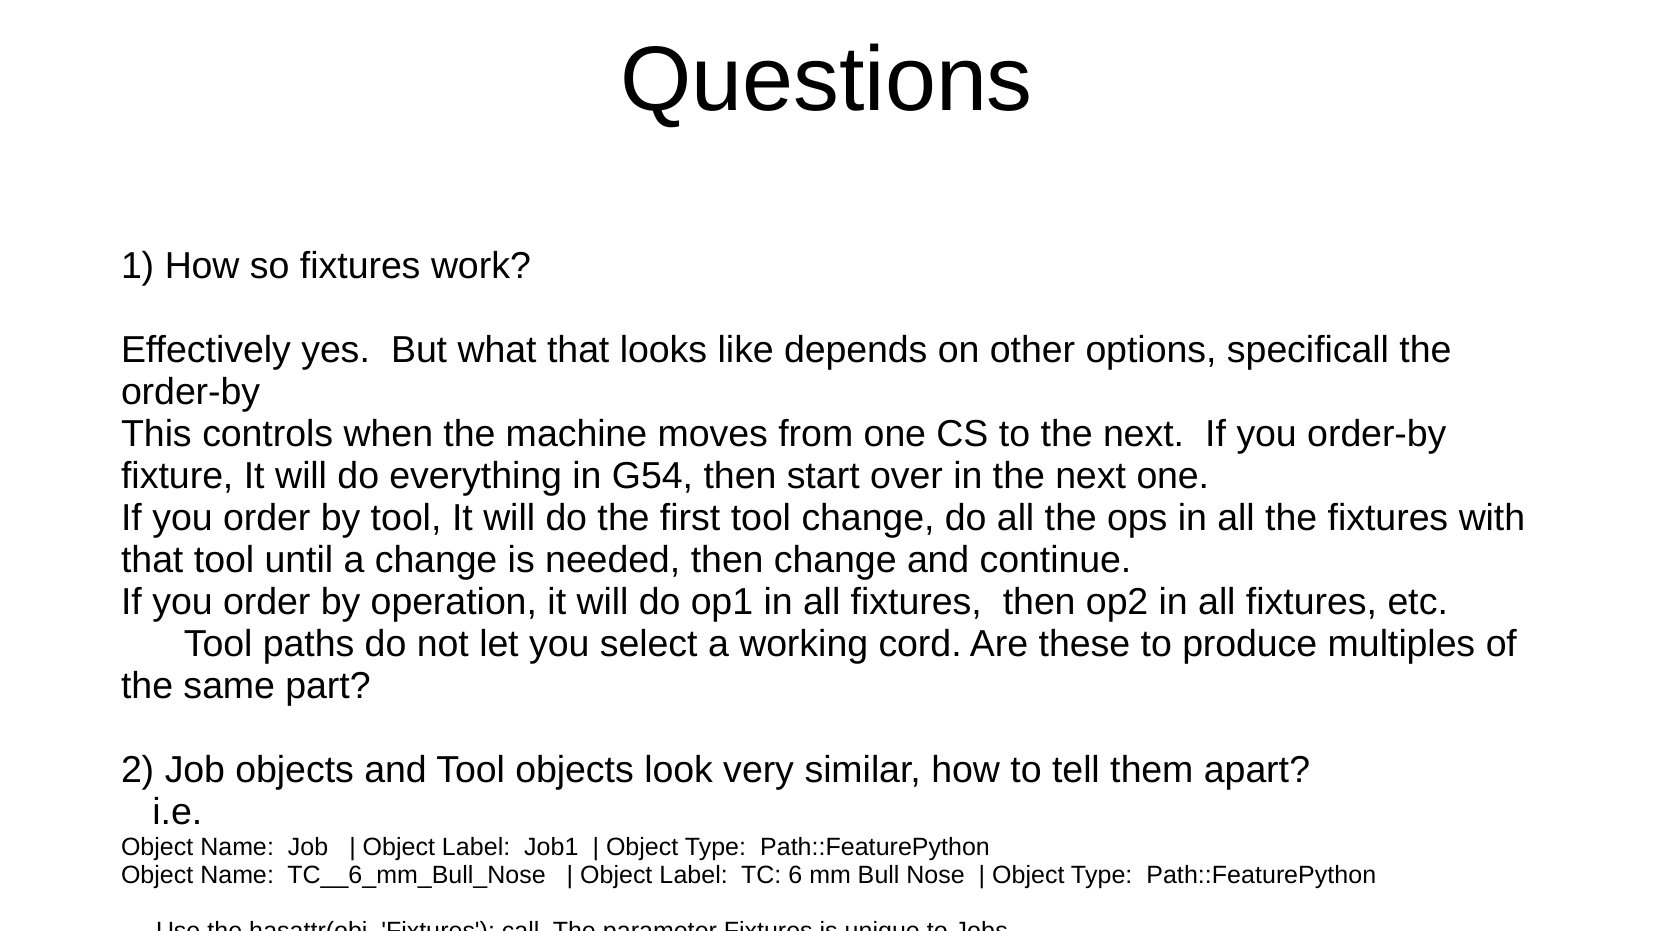

# Questions
1) How so fixtures work?
Effectively yes. But what that looks like depends on other options, specificall the order-by
This controls when the machine moves from one CS to the next. If you order-by fixture, It will do everything in G54, then start over in the next one.
If you order by tool, It will do the first tool change, do all the ops in all the fixtures with that tool until a change is needed, then change and continue.
If you order by operation, it will do op1 in all fixtures, then op2 in all fixtures, etc.
 Tool paths do not let you select a working cord. Are these to produce multiples of the same part?
2) Job objects and Tool objects look very similar, how to tell them apart?
 i.e.
Object Name: Job | Object Label: Job1 | Object Type: Path::FeaturePython
Object Name: TC__6_mm_Bull_Nose | Object Label: TC: 6 mm Bull Nose | Object Type: Path::FeaturePython
 Use the hasattr(obj, 'Fixtures'): call. The parameter Fixtures is unique to Jobs